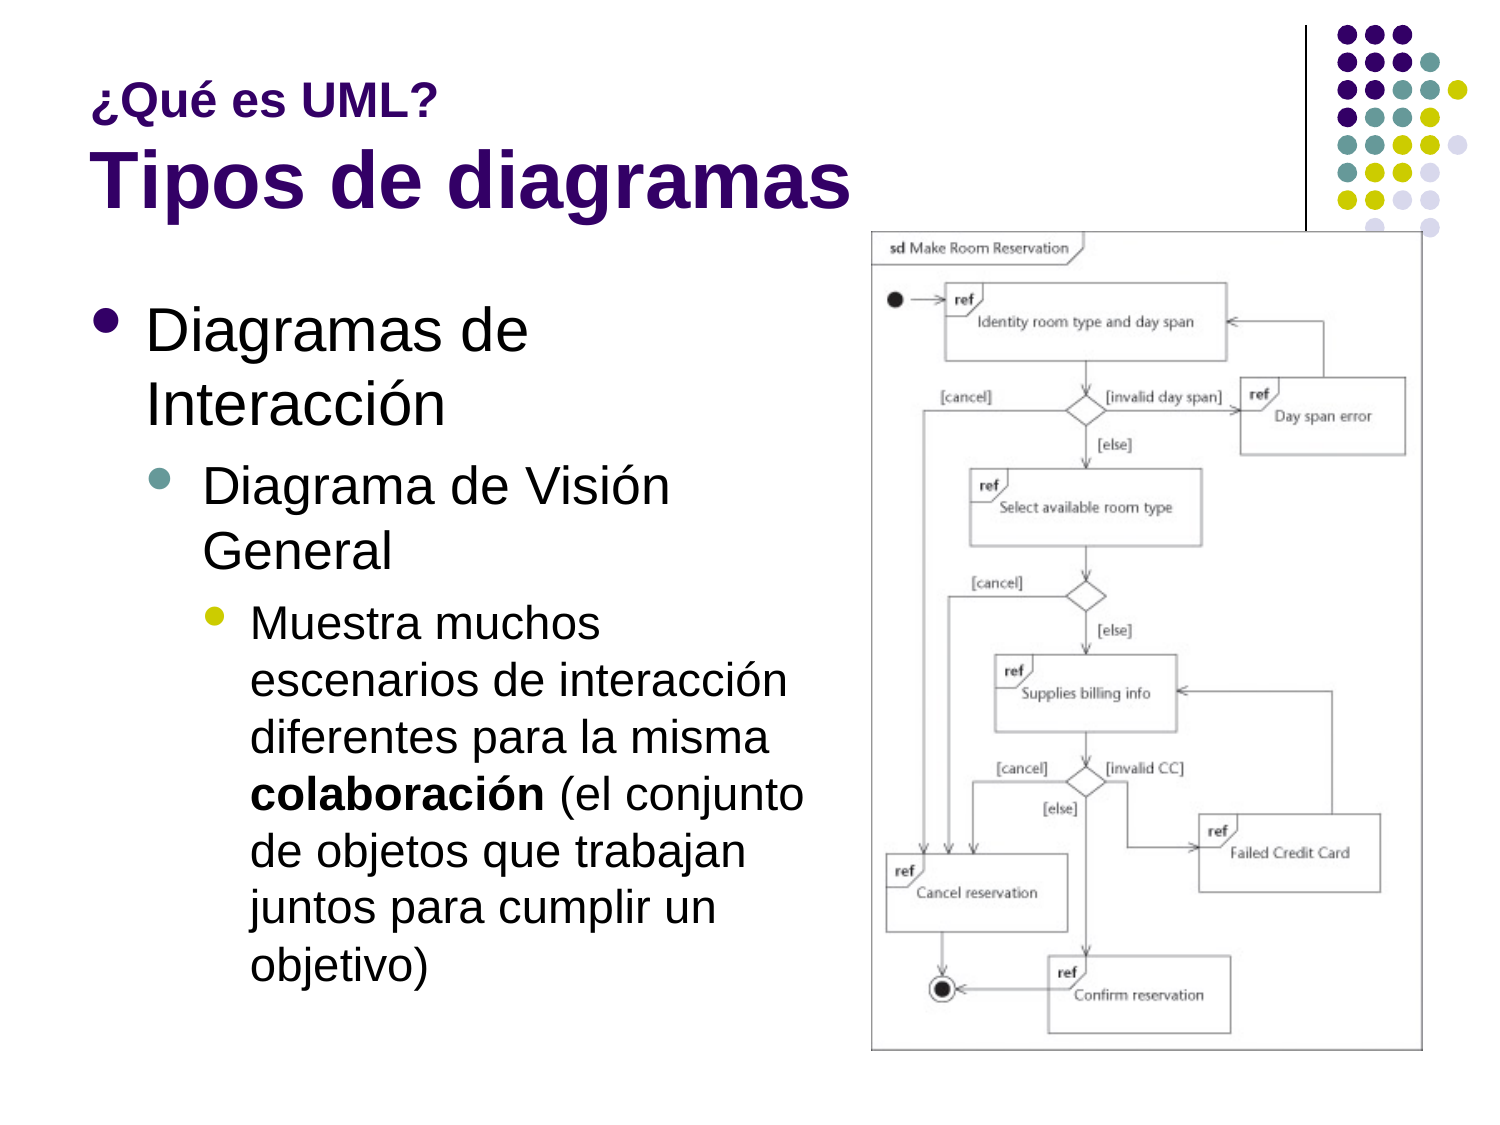

# ¿Qué es UML? Tipos de diagramas
Diagramas de Interacción
Diagrama de Visión General
Muestra muchos escenarios de interacción diferentes para la misma colaboración (el conjunto de objetos que trabajan juntos para cumplir un objetivo)